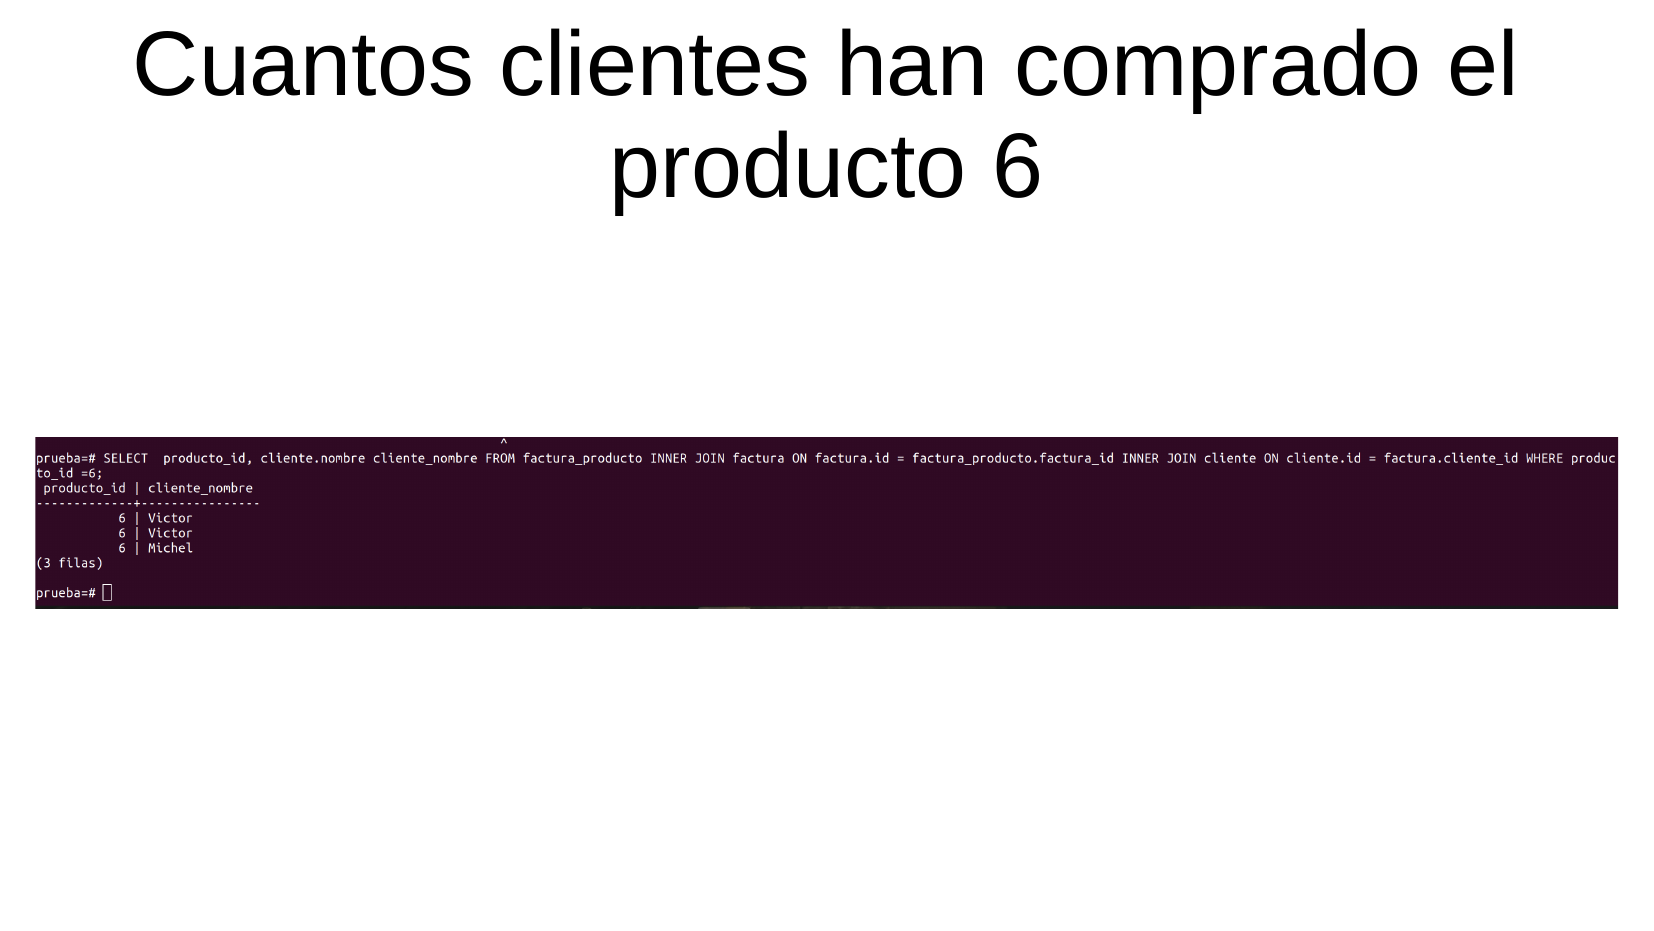

# Cuantos clientes han comprado el producto 6